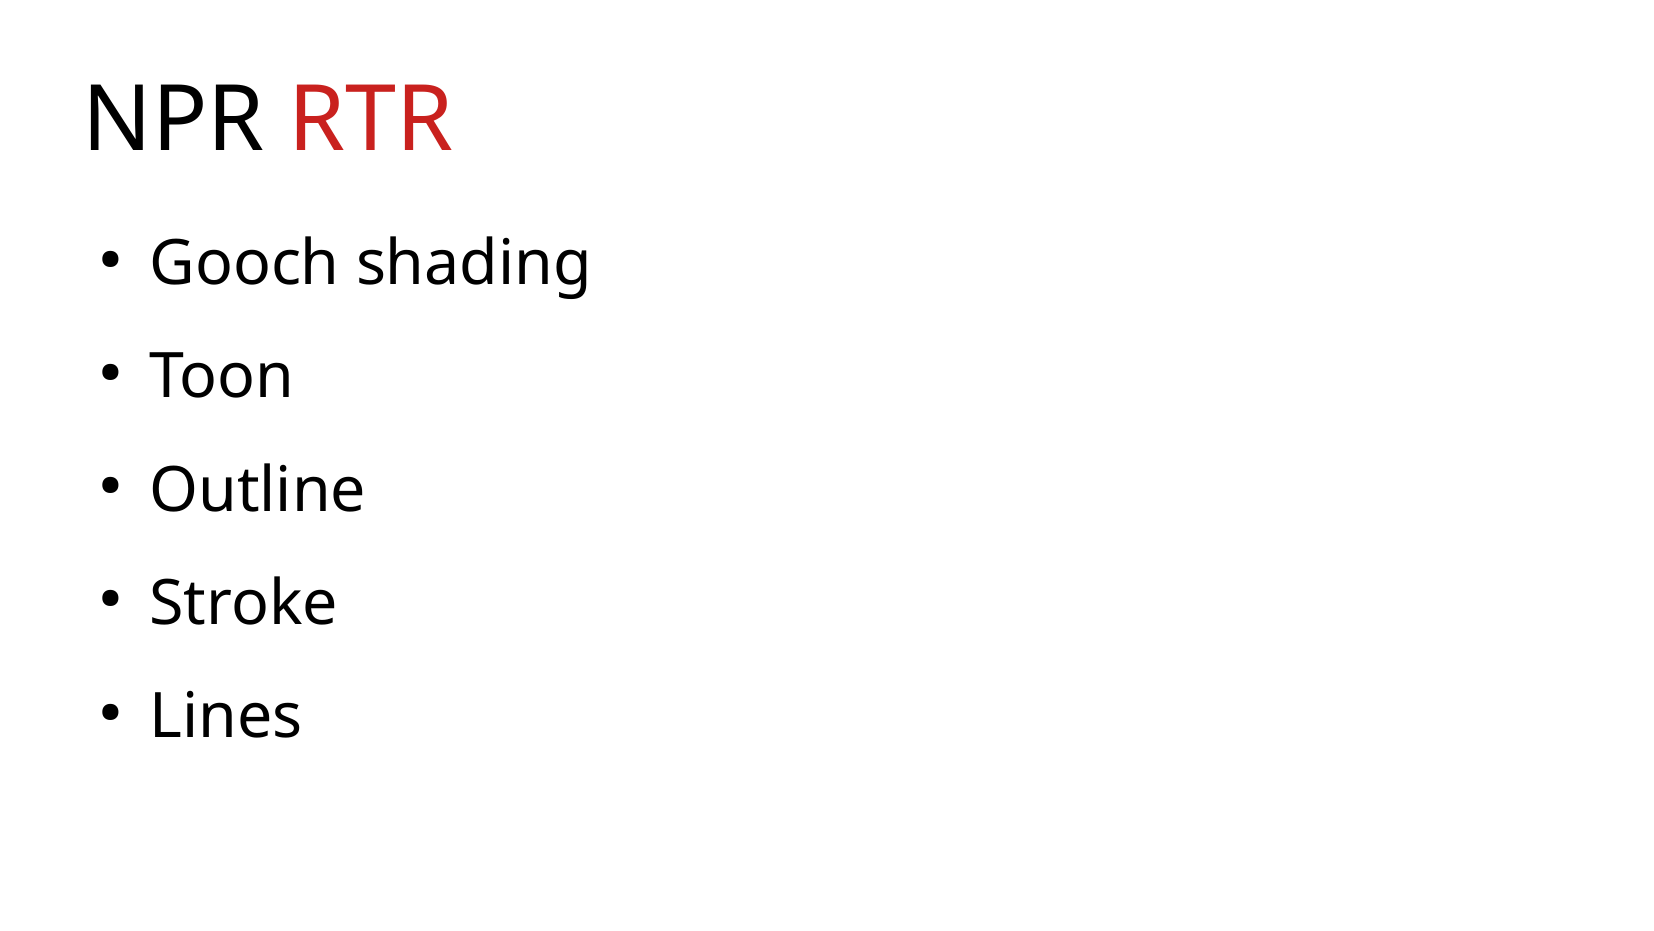

# NPR RTR
Gooch shading
Toon
Outline
Stroke
Lines